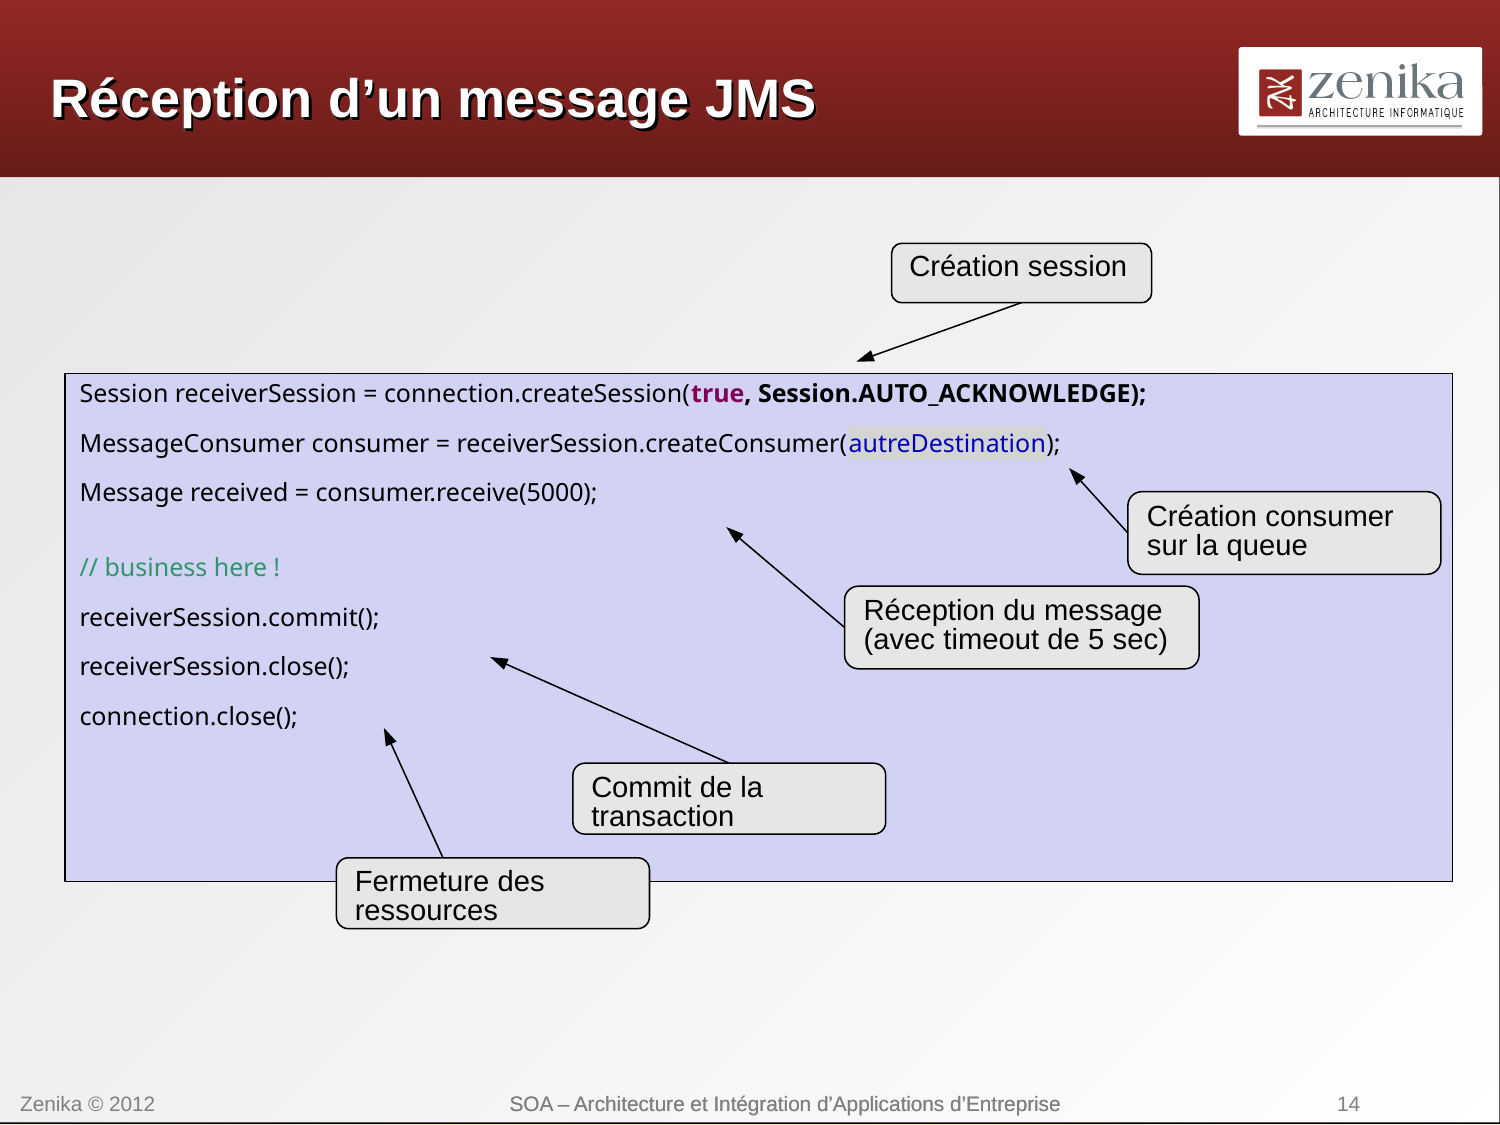

# Réception d’un message JMS
Création session
Session receiverSession = connection.createSession(true, Session.AUTO_ACKNOWLEDGE);
MessageConsumer consumer = receiverSession.createConsumer(autreDestination);
Message received = consumer.receive(5000);
// business here !
receiverSession.commit();
receiverSession.close();
connection.close();
Création consumer sur la queue
Réception du message
(avec timeout de 5 sec)
Commit de la transaction
Fermeture des ressources
SOA – Architecture et Intégration d’Applications d’Entreprise